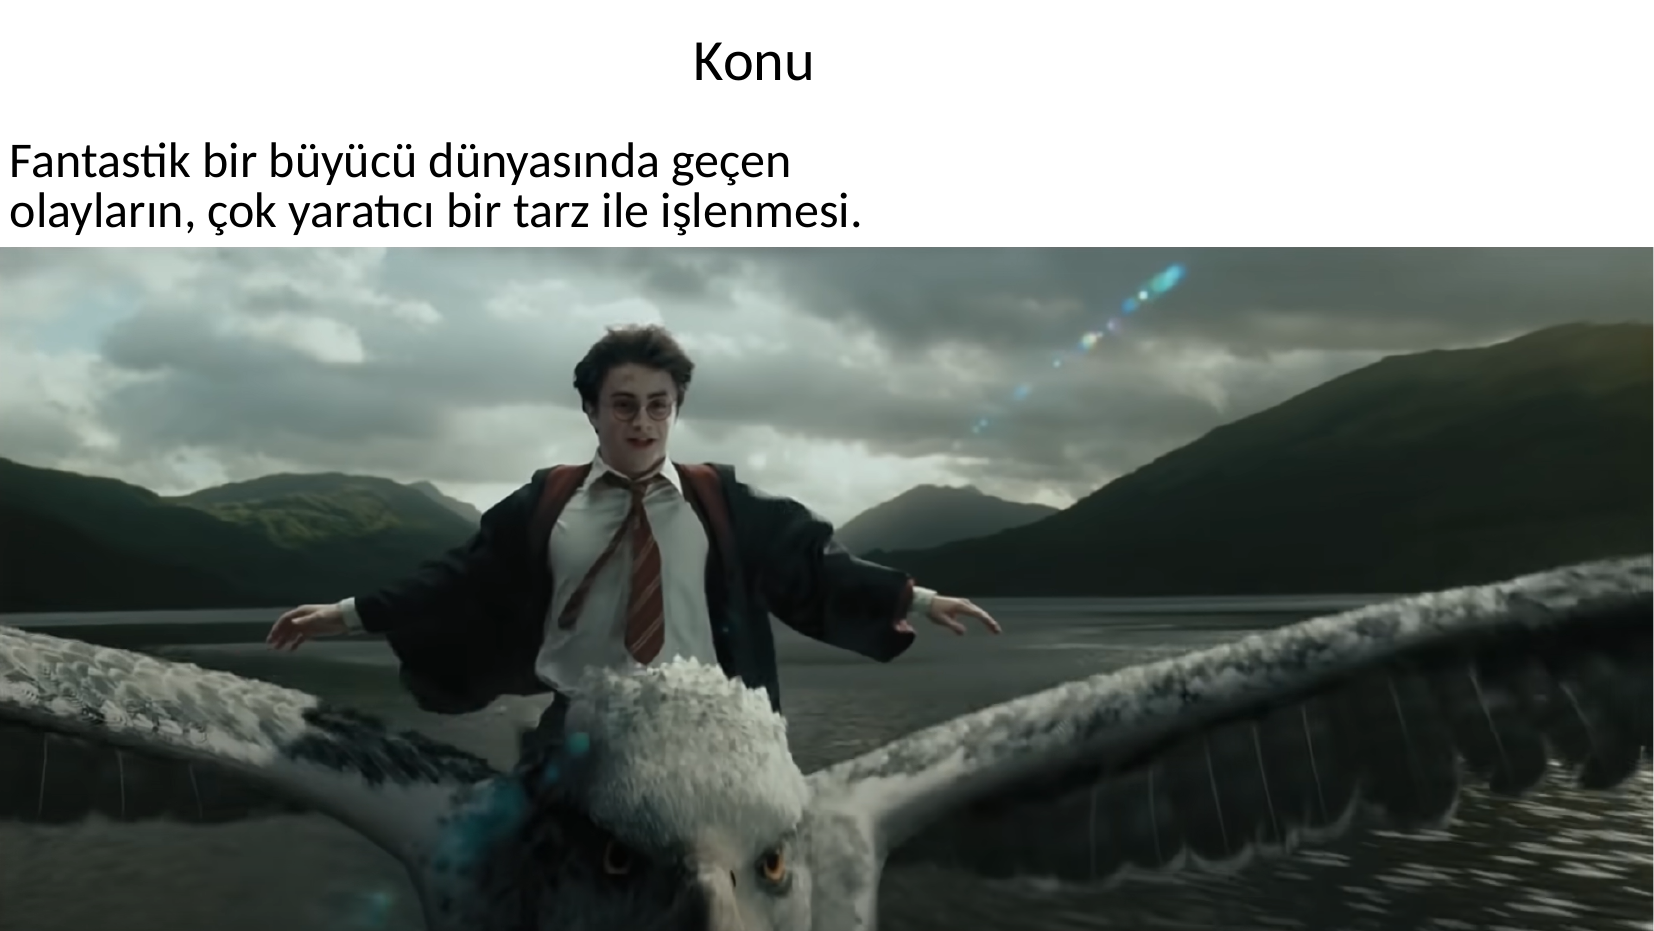

Konu
Fantastik bir büyücü dünyasında geçen olayların, çok yaratıcı bir tarz ile işlenmesi.